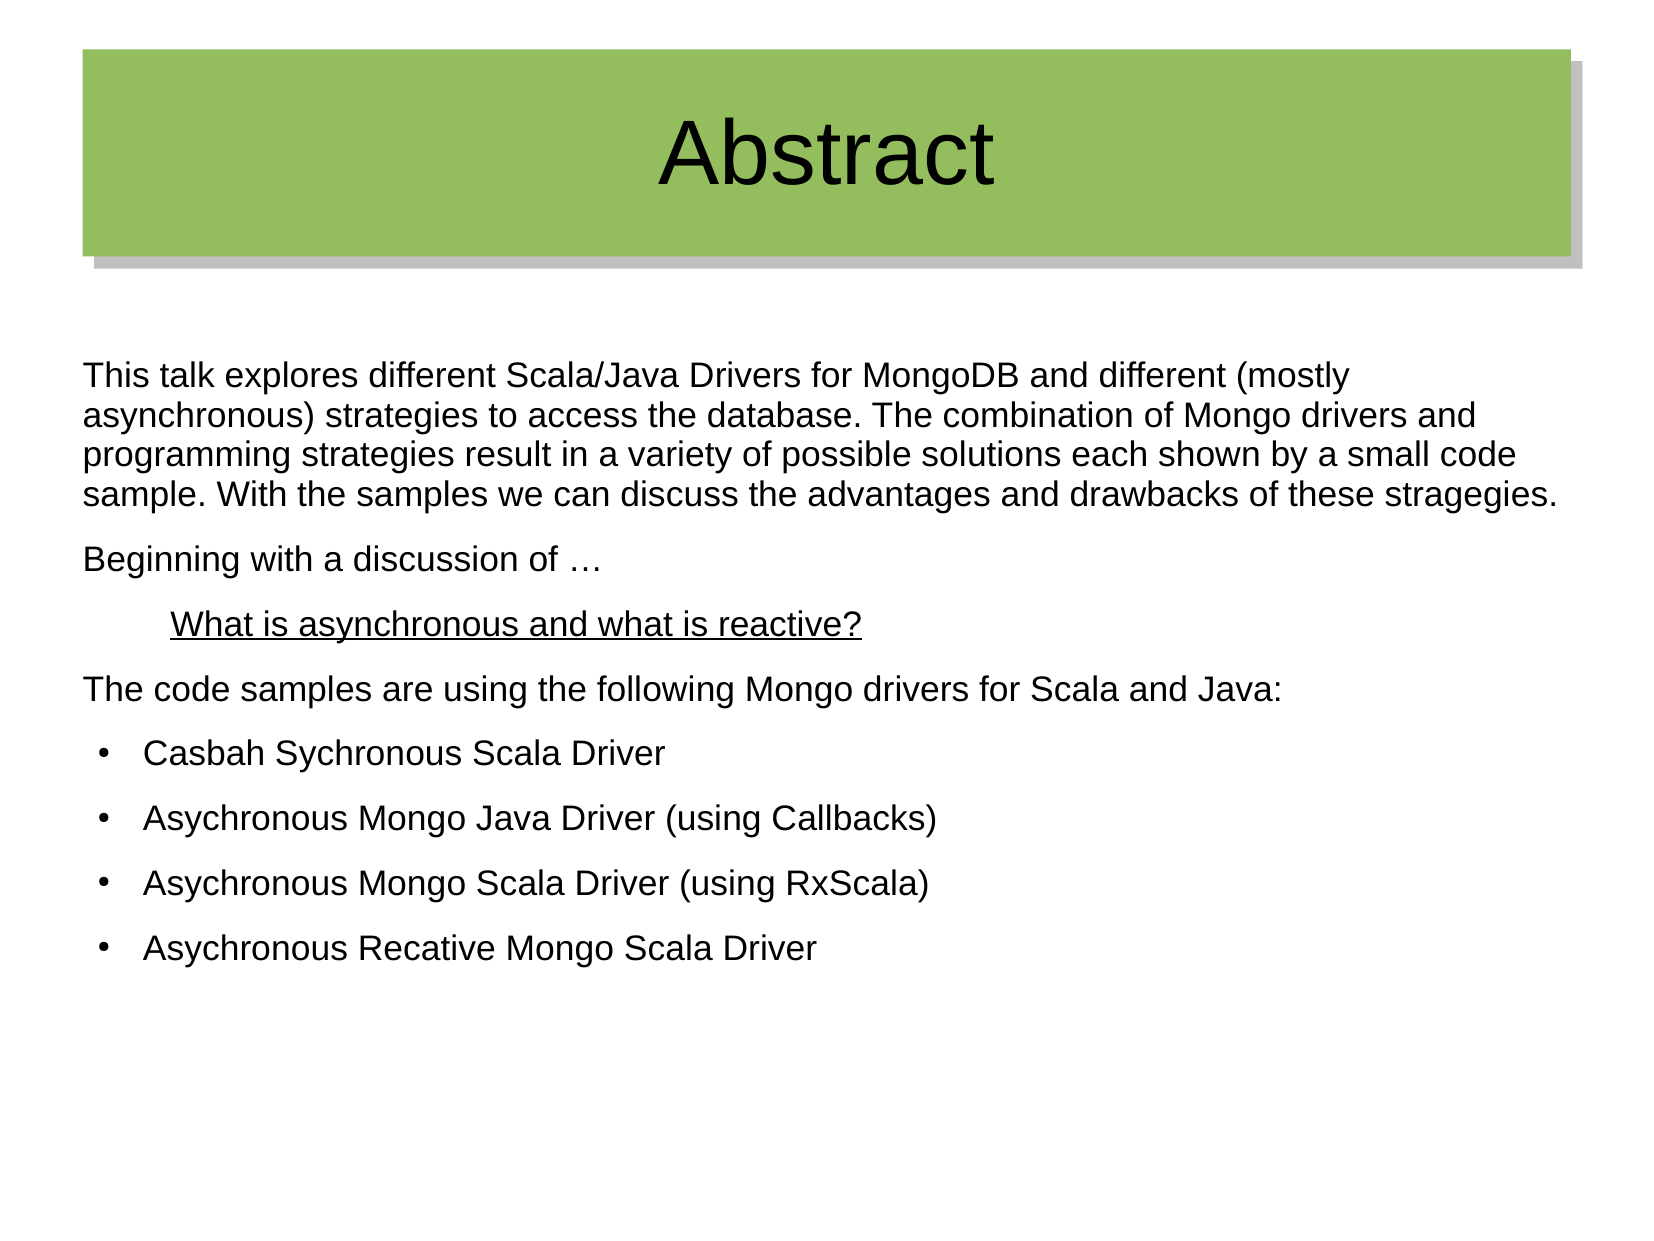

# Abstract
This talk explores different Scala/Java Drivers for MongoDB and different (mostly asynchronous) strategies to access the database. The combination of Mongo drivers and programming strategies result in a variety of possible solutions each shown by a small code sample. With the samples we can discuss the advantages and drawbacks of these stragegies.
Beginning with a discussion of …
 What is asynchronous and what is reactive?
The code samples are using the following Mongo drivers for Scala and Java:
Casbah Sychronous Scala Driver
Asychronous Mongo Java Driver (using Callbacks)
Asychronous Mongo Scala Driver (using RxScala)
Asychronous Recative Mongo Scala Driver